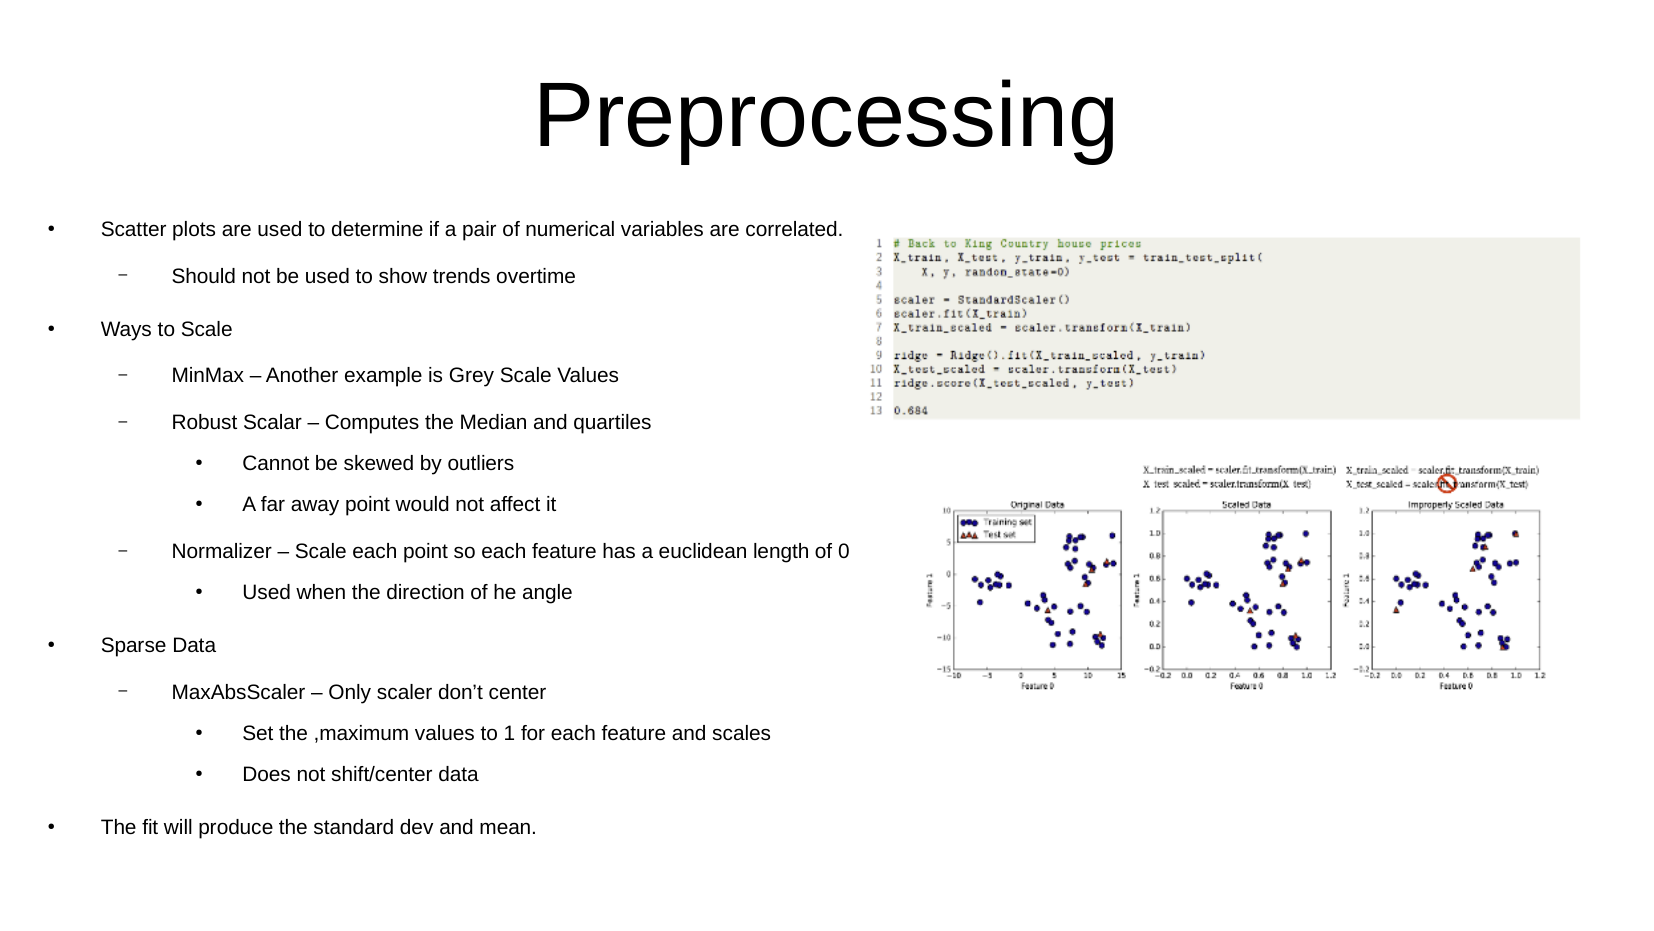

# Preprocessing
Scatter plots are used to determine if a pair of numerical variables are correlated.
Should not be used to show trends overtime
Ways to Scale
MinMax – Another example is Grey Scale Values
Robust Scalar – Computes the Median and quartiles
Cannot be skewed by outliers
A far away point would not affect it
Normalizer – Scale each point so each feature has a euclidean length of 0
Used when the direction of he angle
Sparse Data
MaxAbsScaler – Only scaler don’t center
Set the ,maximum values to 1 for each feature and scales
Does not shift/center data
The fit will produce the standard dev and mean.